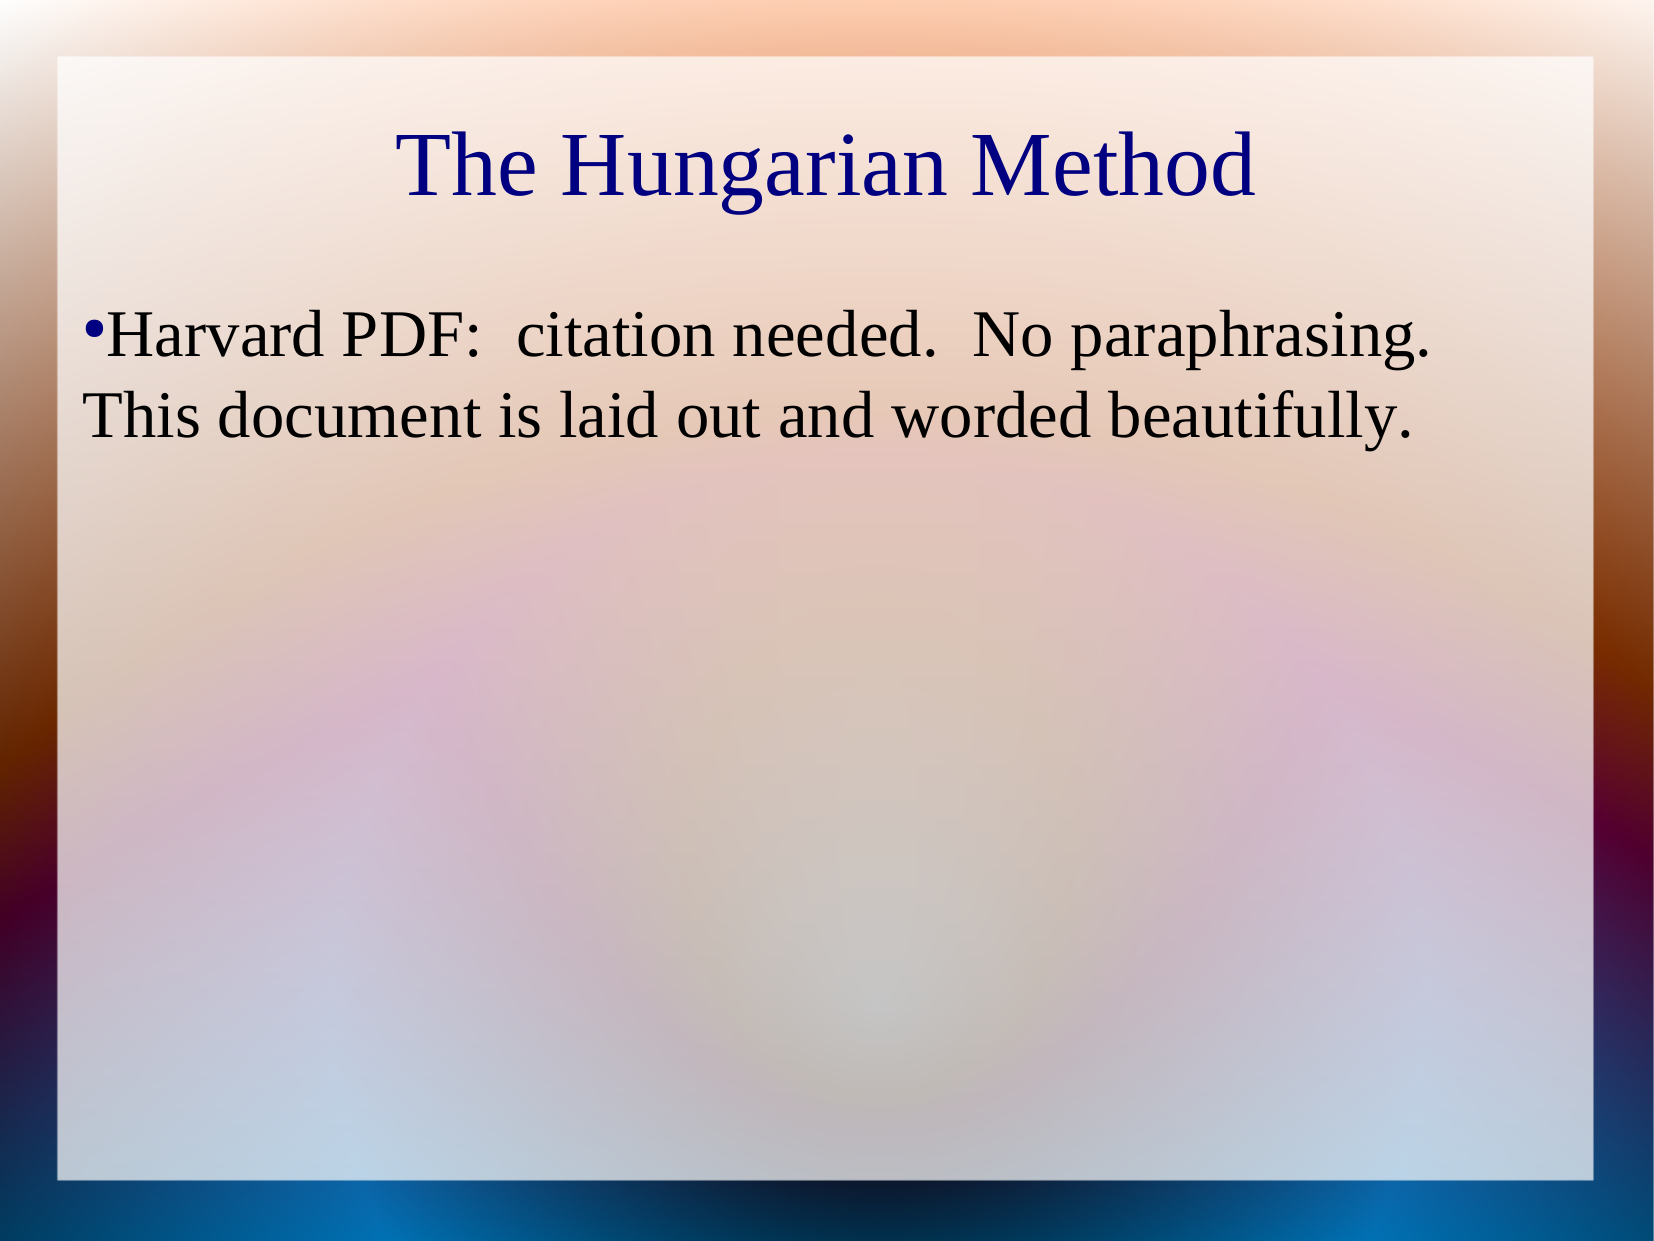

# The Hungarian Method
Harvard PDF: citation needed. No paraphrasing. This document is laid out and worded beautifully.